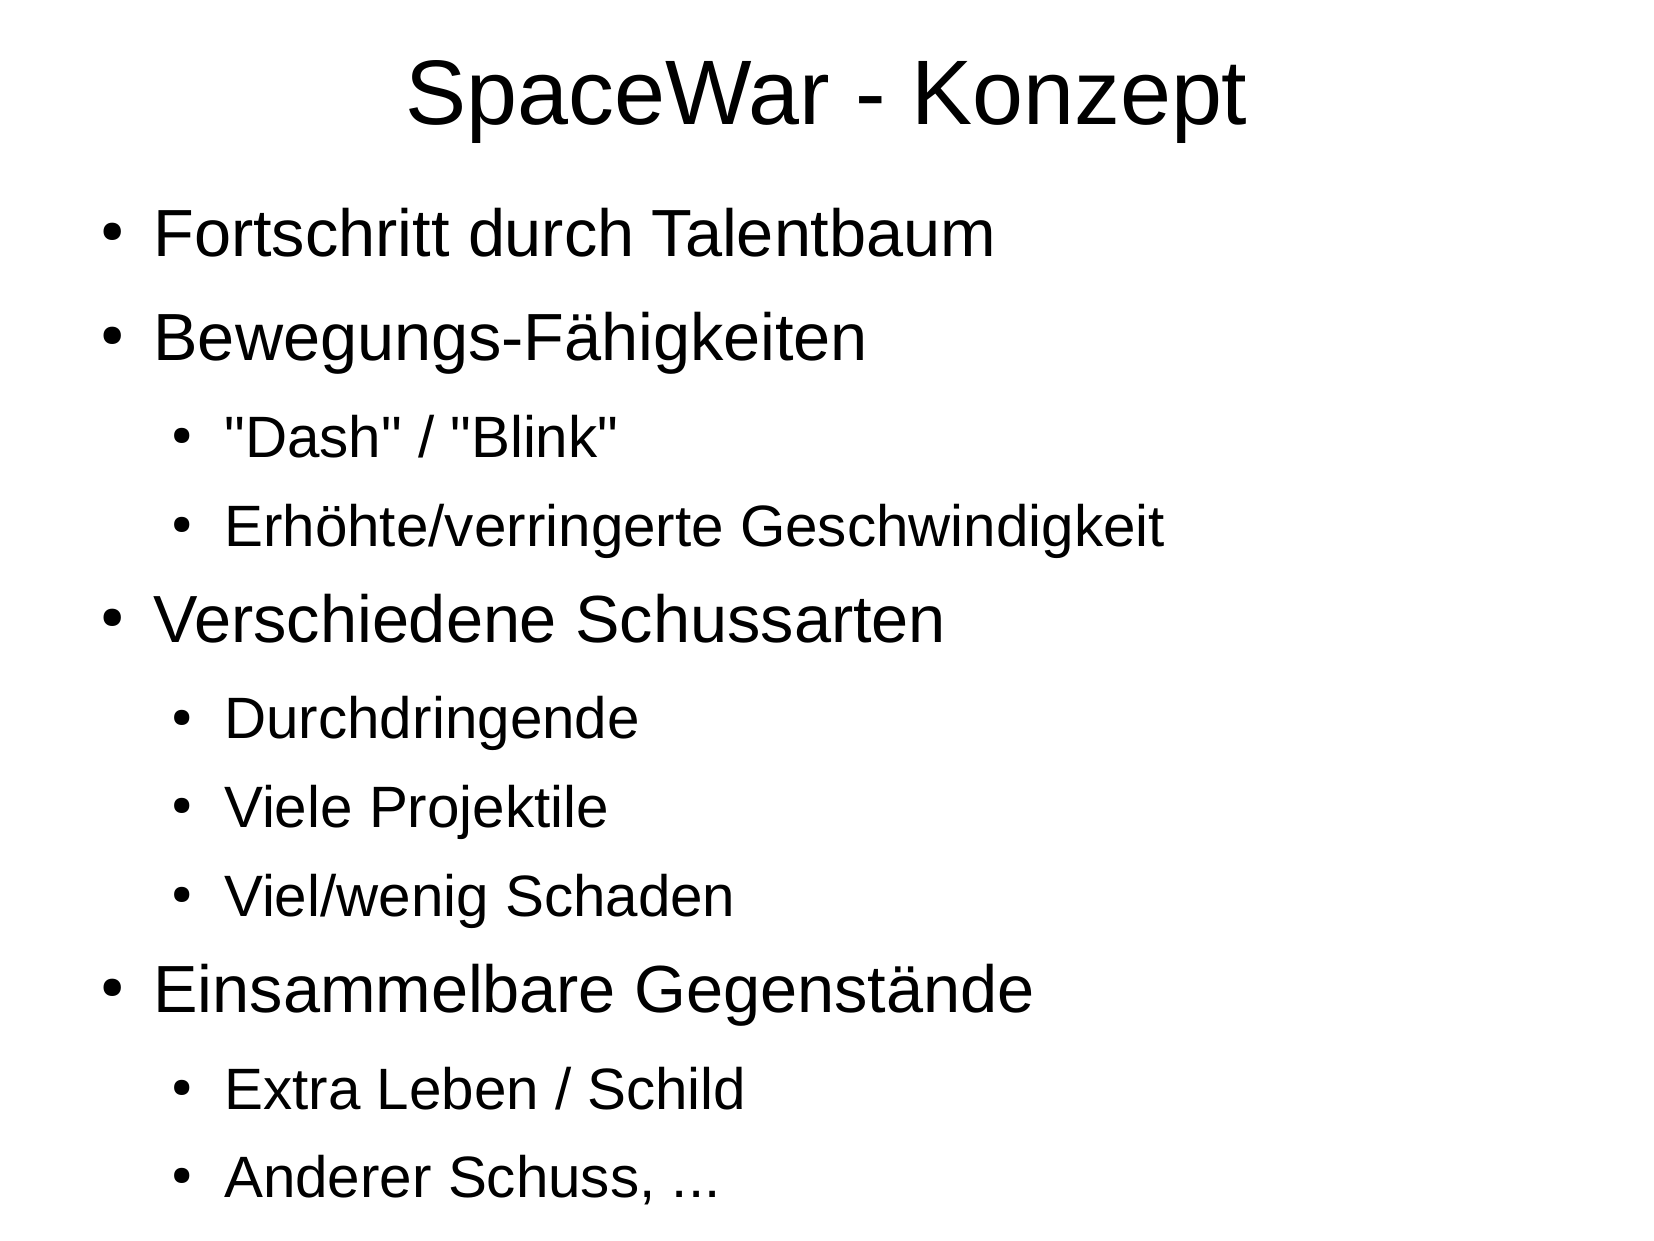

SpaceWar - Konzept
# Fortschritt durch Talentbaum
Bewegungs-Fähigkeiten
"Dash" / "Blink"
Erhöhte/verringerte Geschwindigkeit
Verschiedene Schussarten
Durchdringende
Viele Projektile
Viel/wenig Schaden
Einsammelbare Gegenstände
Extra Leben / Schild
Anderer Schuss, ...